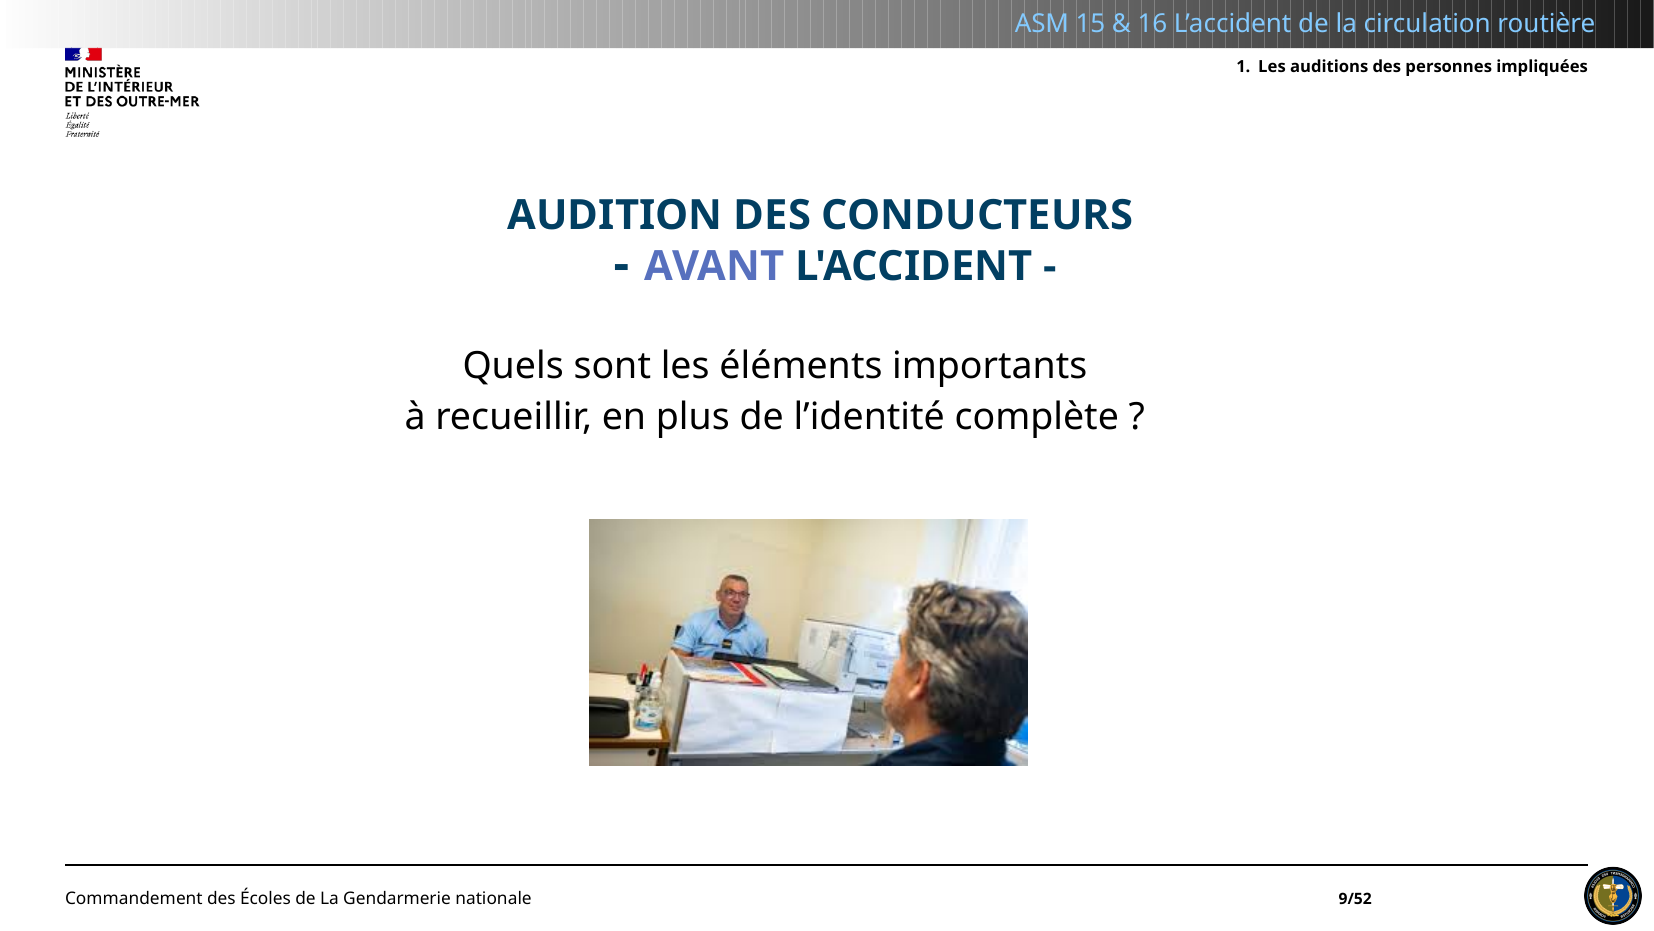

# LES AUDITIONS DES PERSONNES IMPLIQUÉES
 AUDITION DES CONDUCTEURS
 - AVANT L'ACCIDENT -
Quels sont les éléments importants
à recueillir, en plus de l’identité complète ?